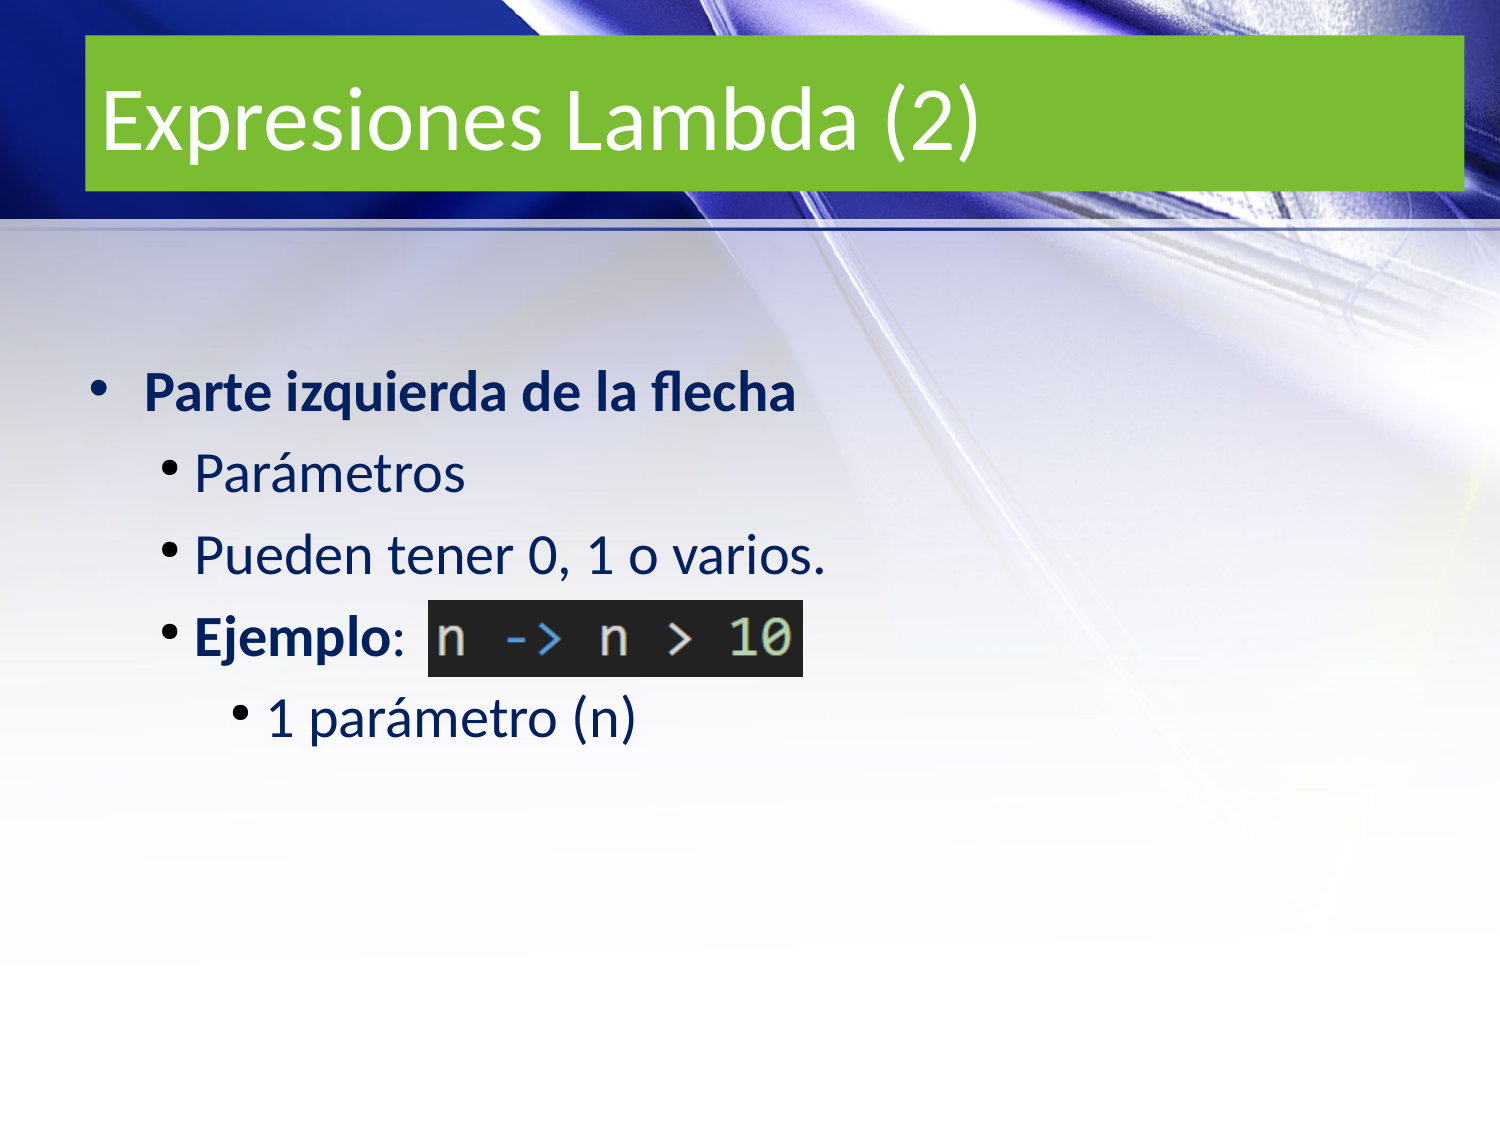

Expresiones Lambda (2)
Parte izquierda de la flecha
Parámetros
Pueden tener 0, 1 o varios.
Ejemplo:
1 parámetro (n)